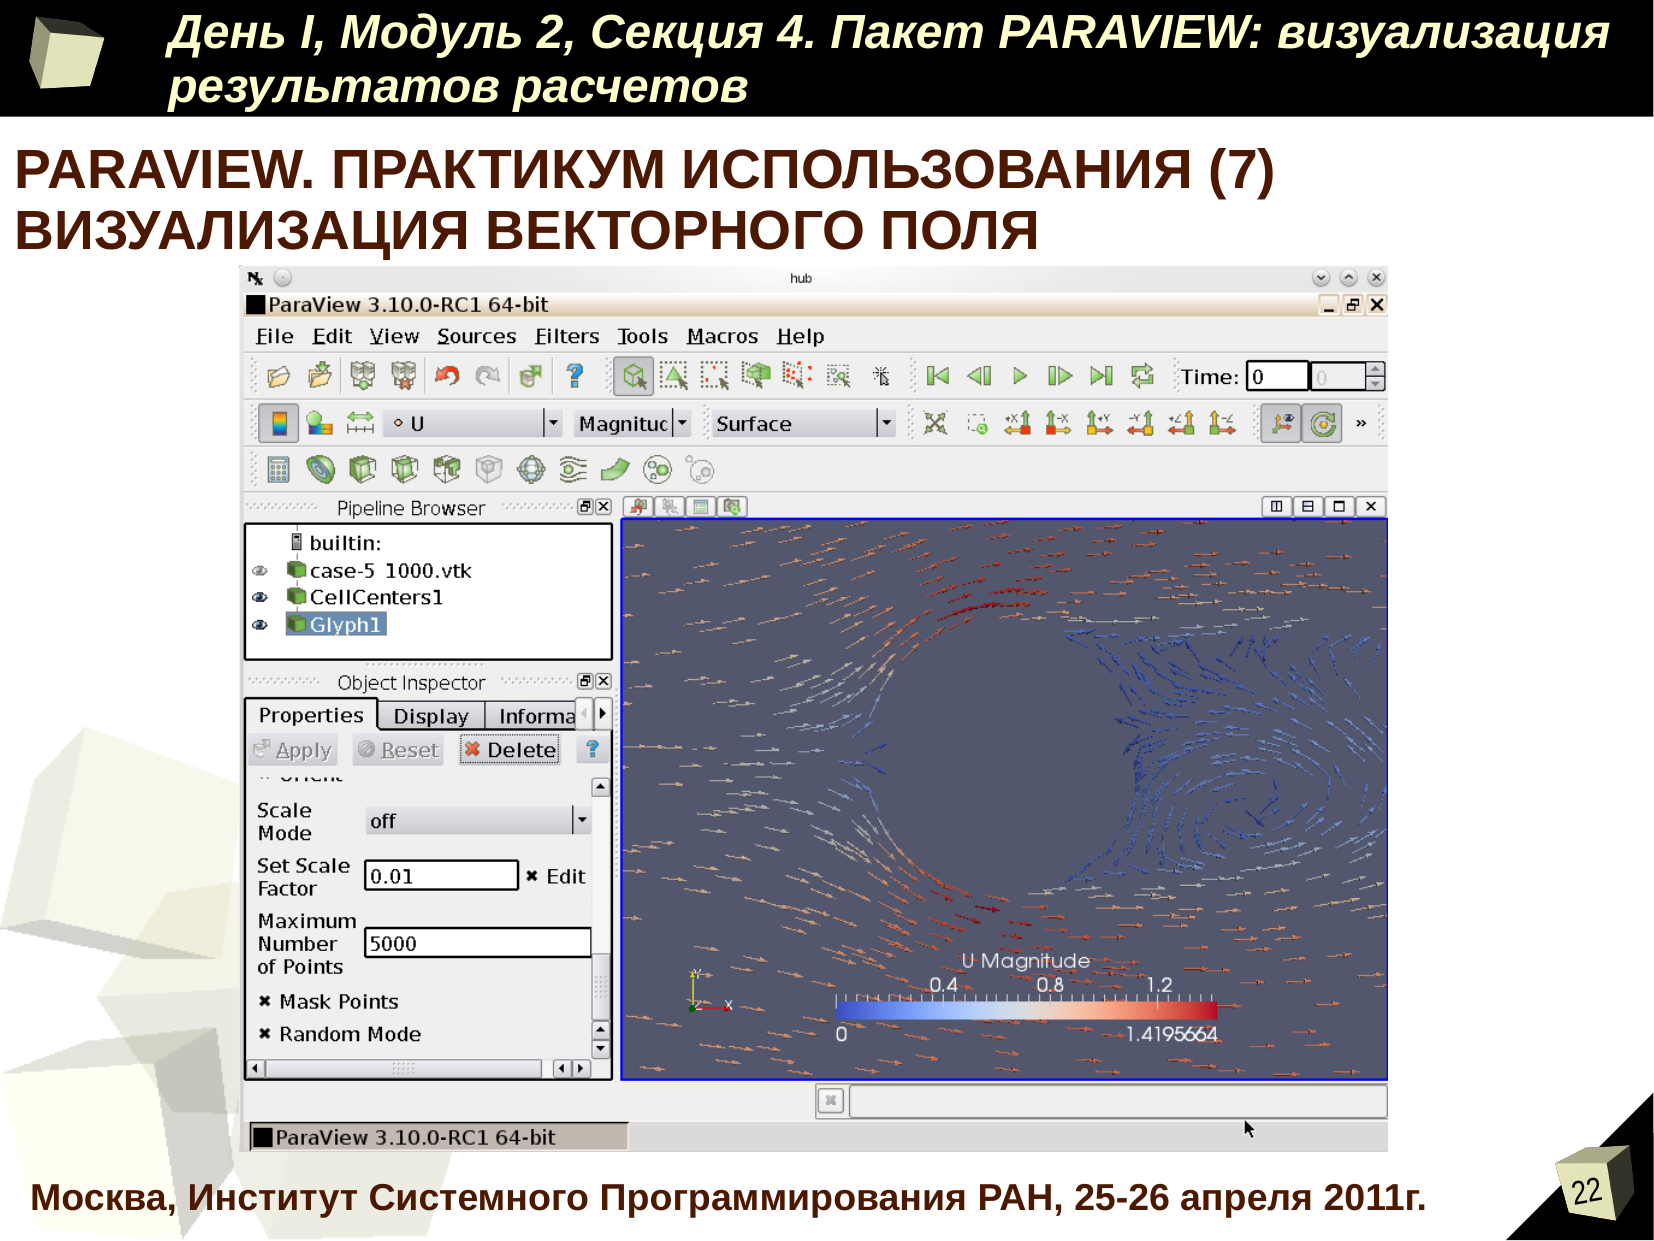

PARAVIEW. ПРАКТИКУМ ИСПОЛЬЗОВАНИЯ (7)
ВИЗУАЛИЗАЦИЯ ВЕКТОРНОГО ПОЛЯ